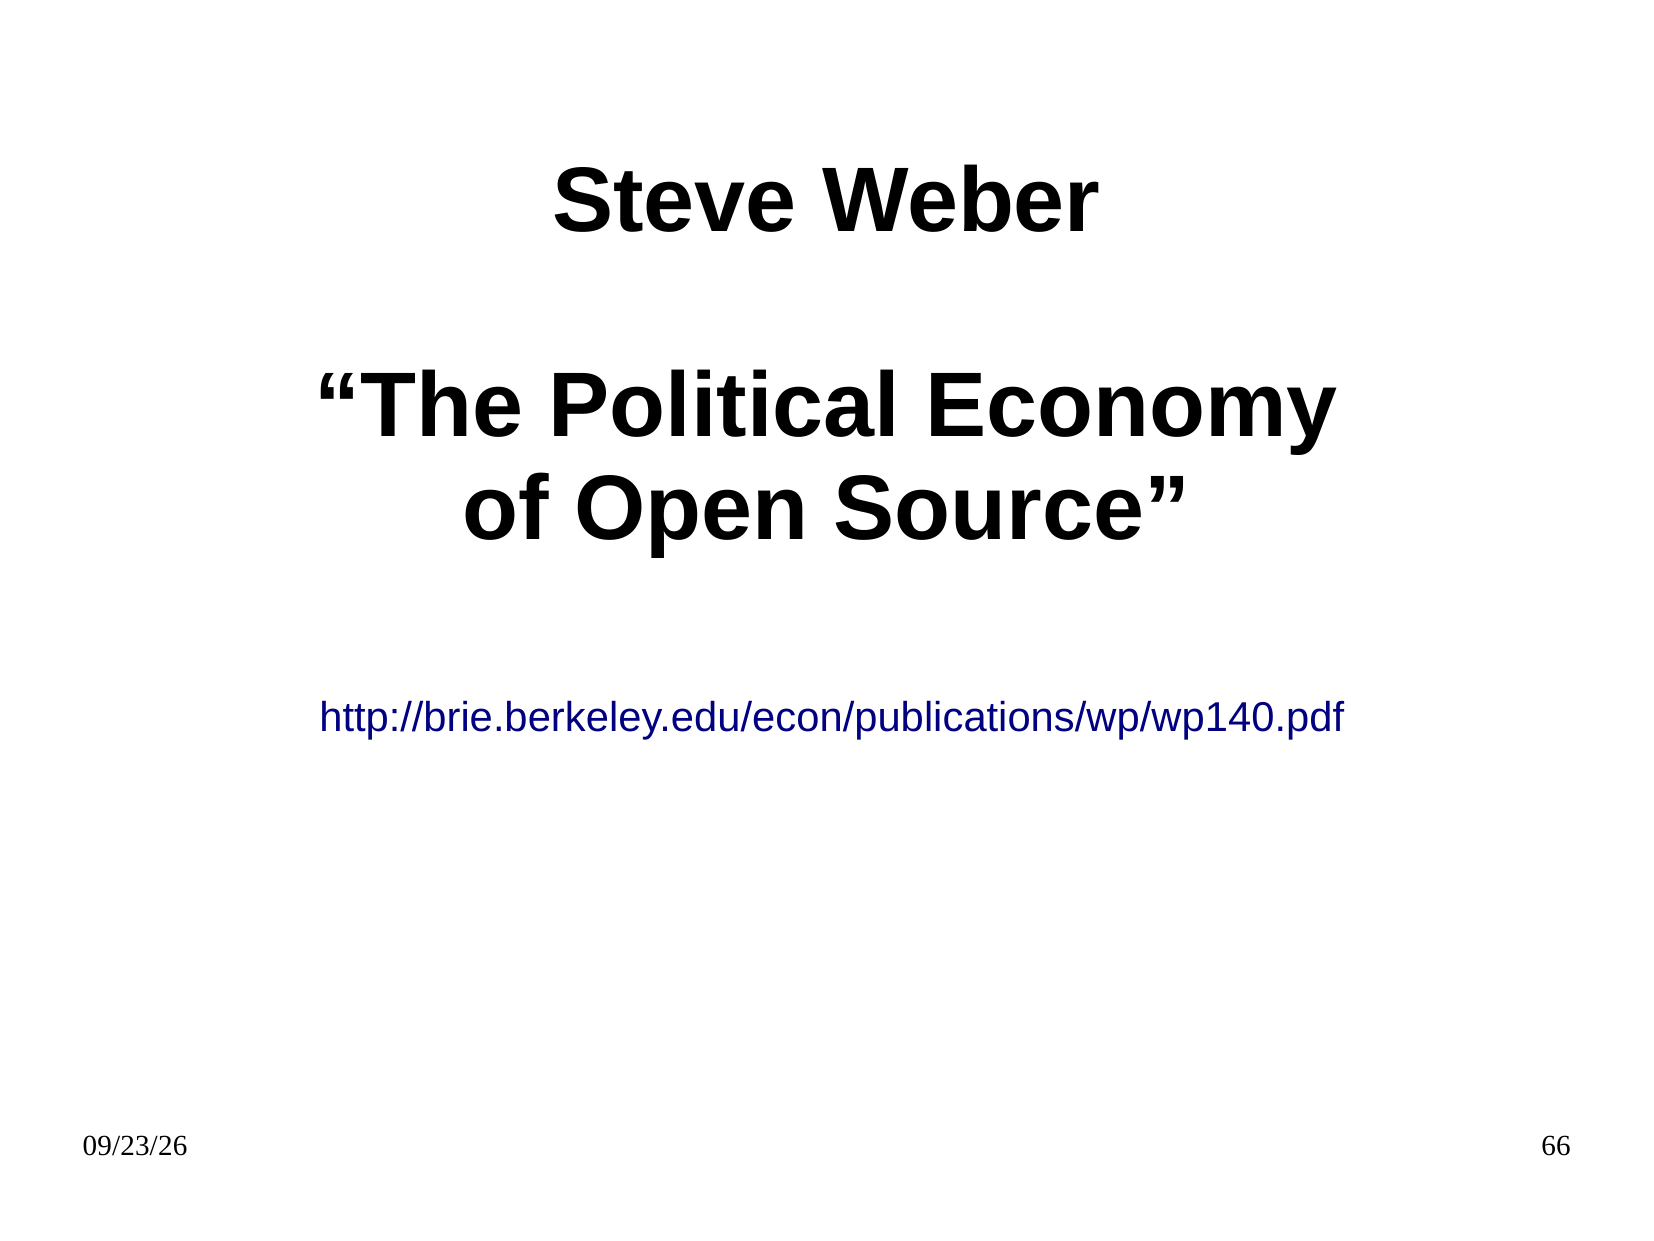

# Steve Weber “The Political Economy of Open Source”
http://brie.berkeley.edu/econ/publications/wp/wp140.pdf
66